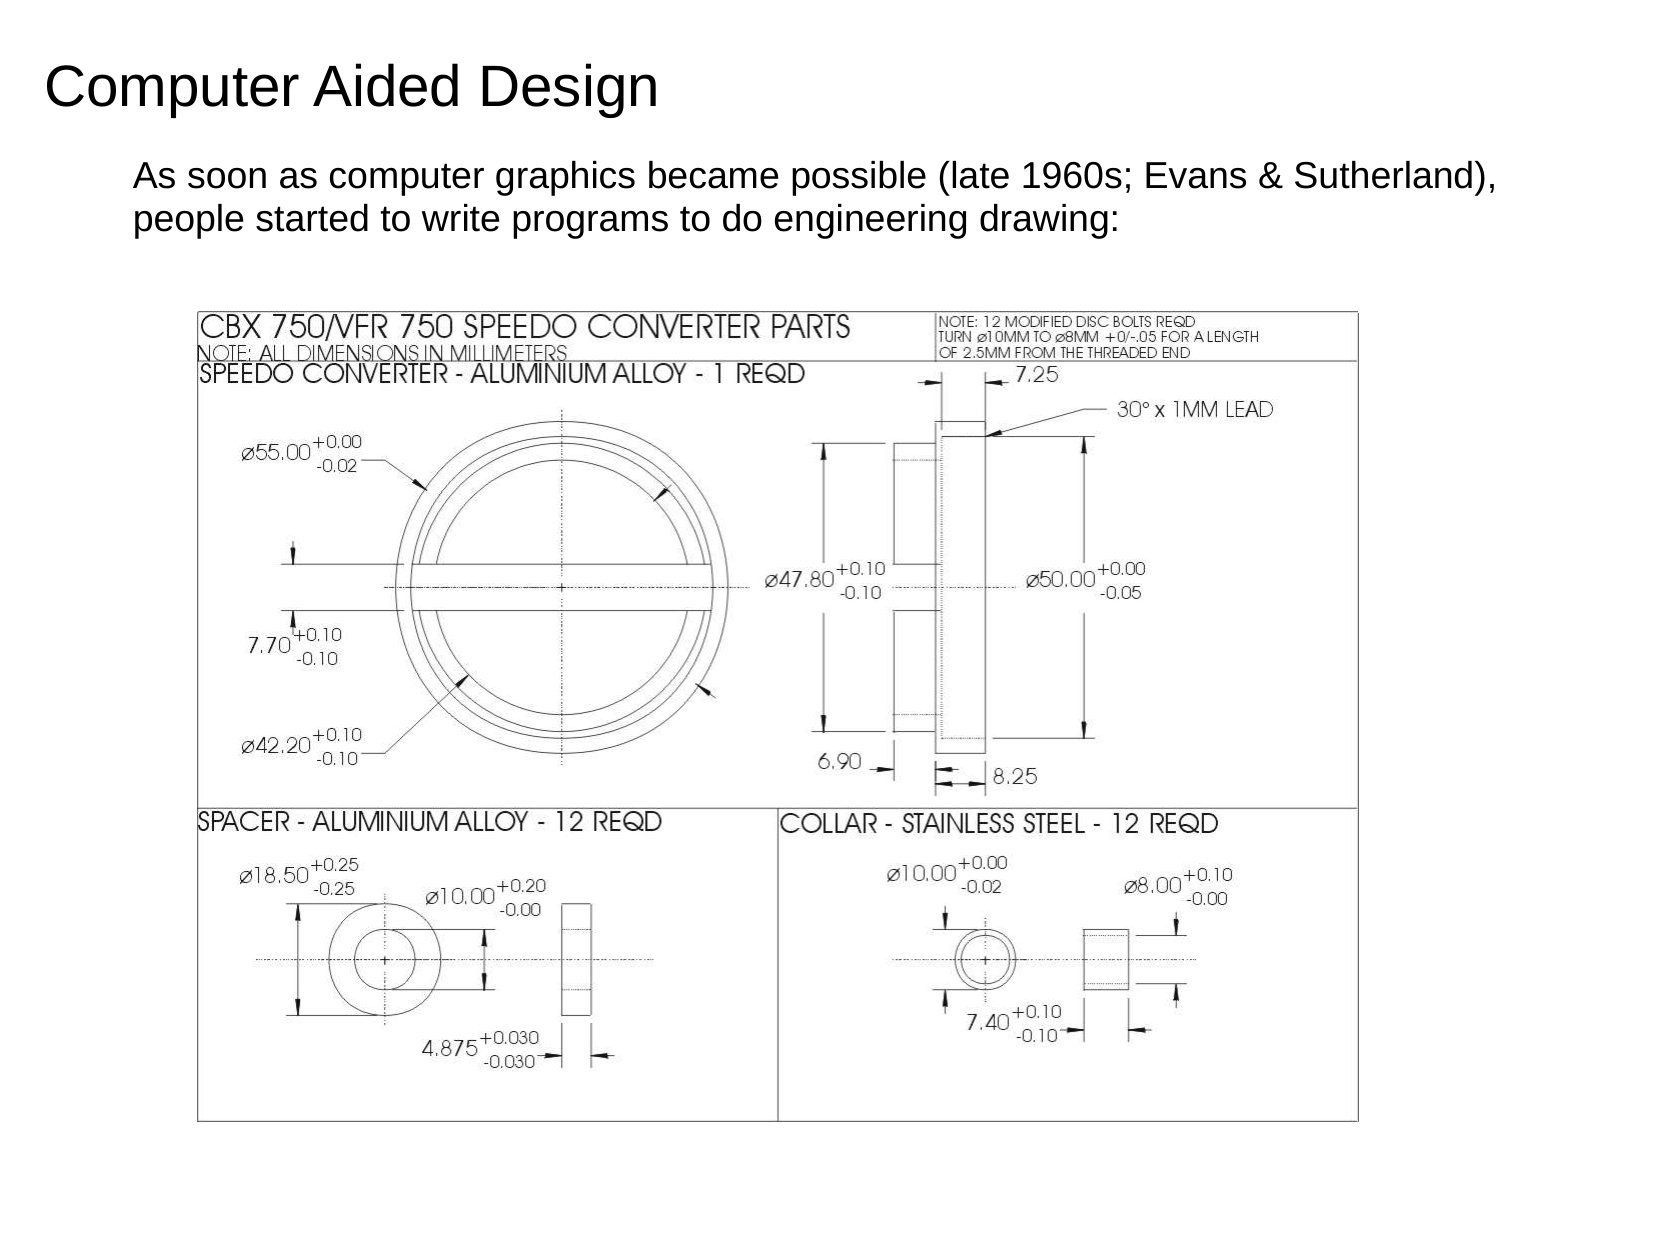

Computer Aided Design
As soon as computer graphics became possible (late 1960s; Evans & Sutherland),
people started to write programs to do engineering drawing: